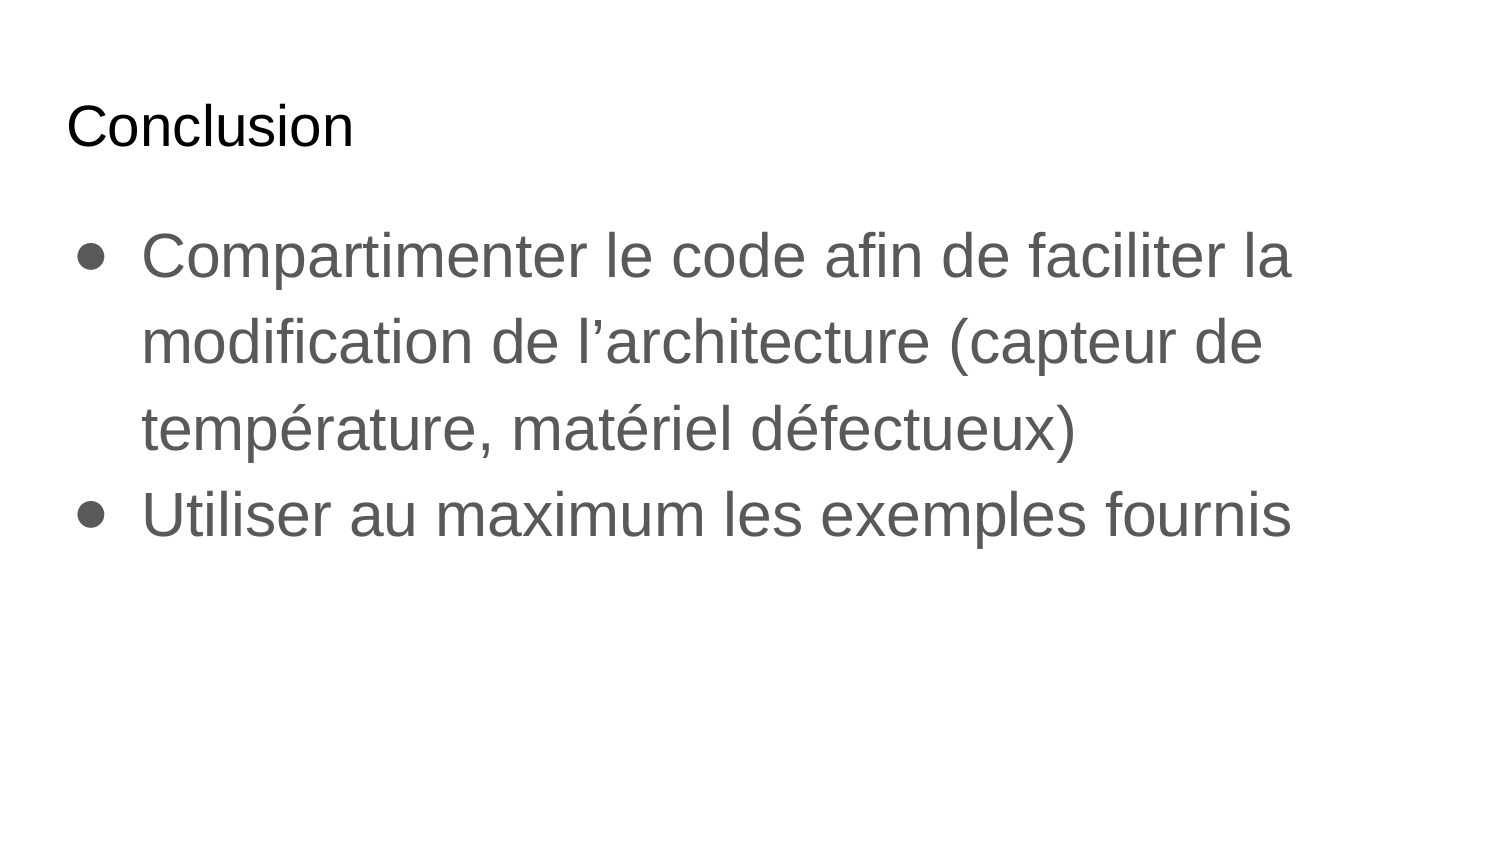

# Conclusion
Compartimenter le code afin de faciliter la modification de l’architecture (capteur de température, matériel défectueux)
Utiliser au maximum les exemples fournis